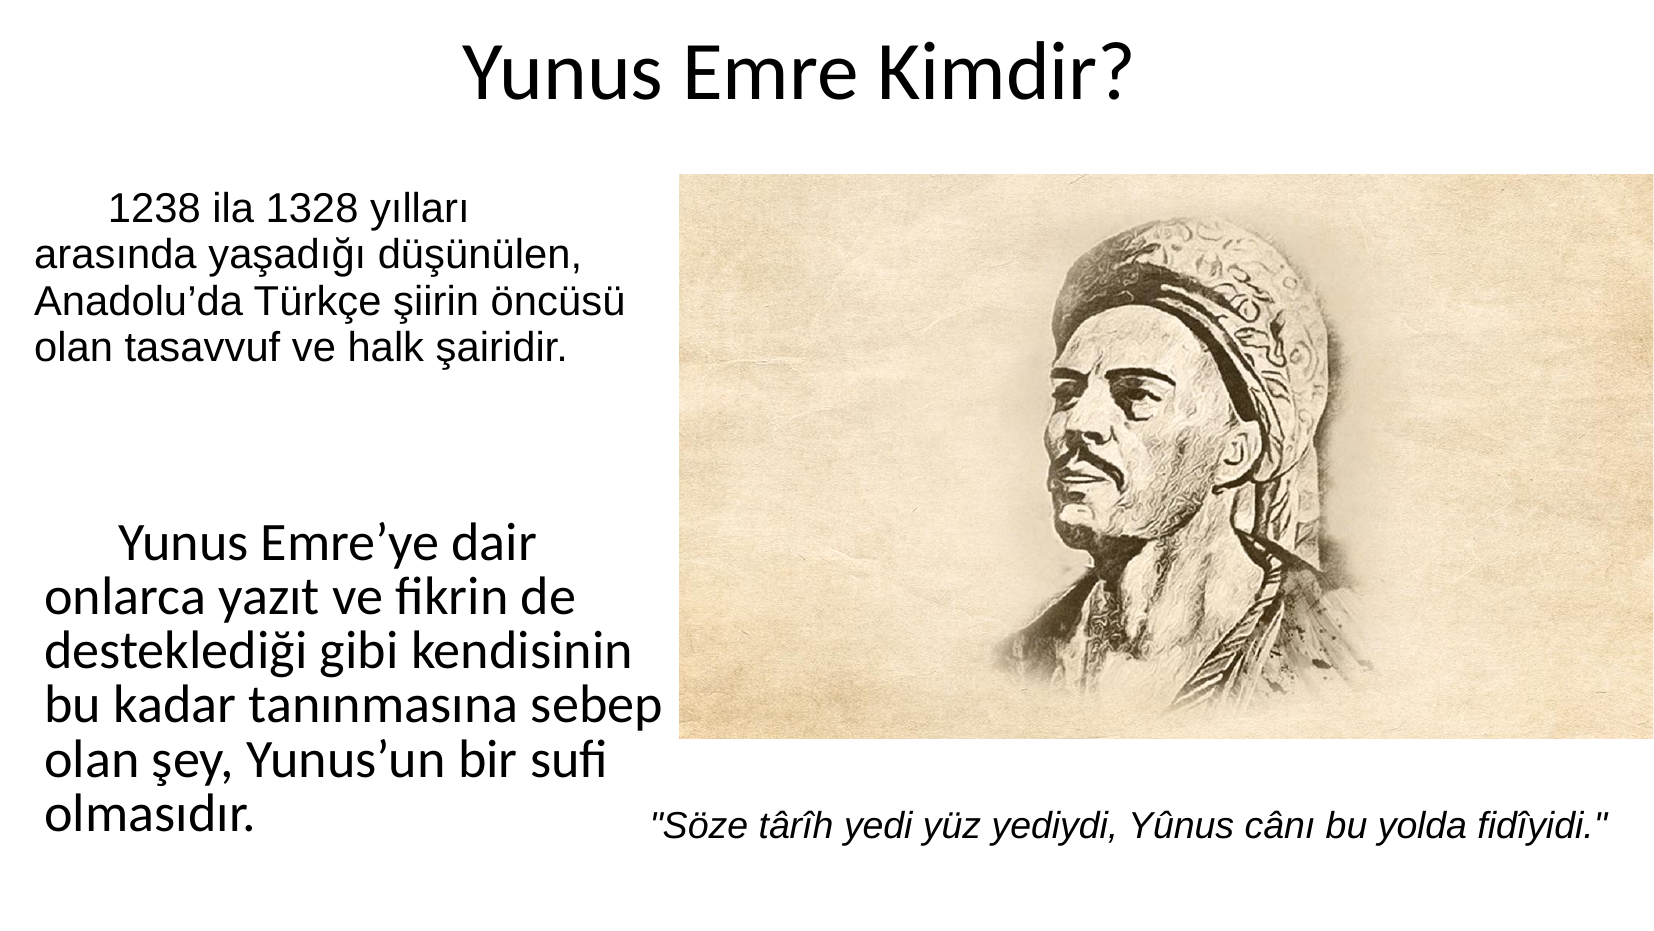

Yunus Emre Kimdir?
	1238 ila 1328 yılları arasında yaşadığı düşünülen, Anadolu’da Türkçe şiirin öncüsü olan tasavvuf ve halk şairidir.
	Yunus Emre’ye dair onlarca yazıt ve fikrin de desteklediği gibi kendisinin bu kadar tanınmasına sebep olan şey, Yunus’un bir sufi olmasıdır.
	"Söze târîh yedi yüz yediydi, Yûnus cânı bu yolda fidîyidi."